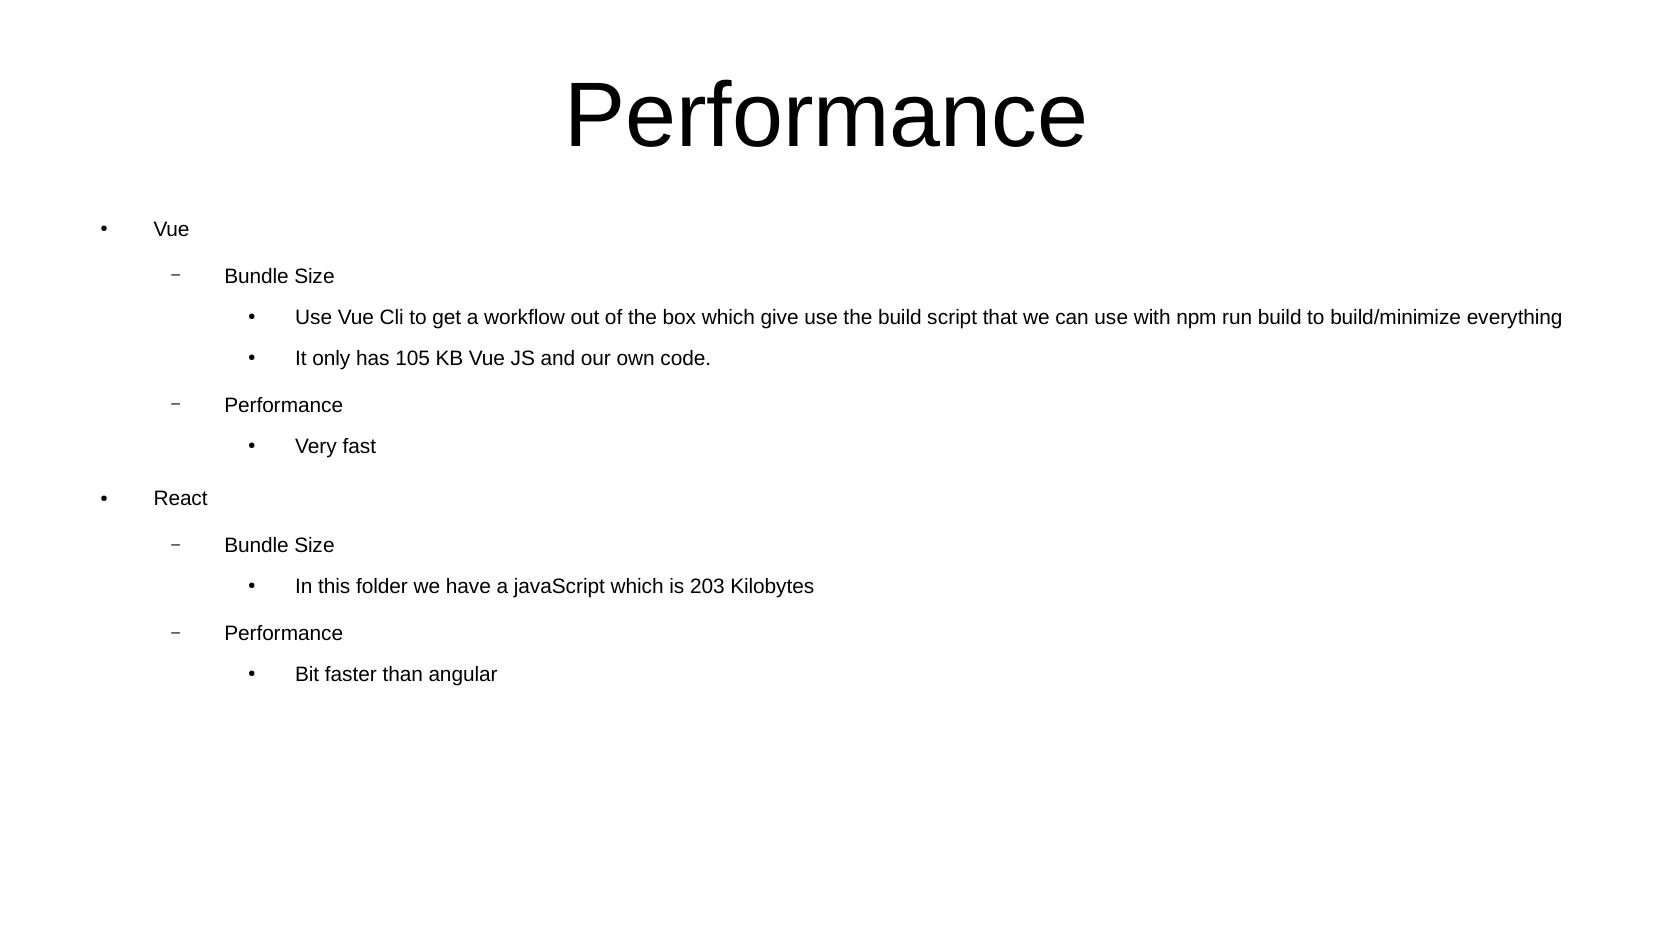

# Performance
Vue
Bundle Size
Use Vue Cli to get a workflow out of the box which give use the build script that we can use with npm run build to build/minimize everything
It only has 105 KB Vue JS and our own code.
Performance
Very fast
React
Bundle Size
In this folder we have a javaScript which is 203 Kilobytes
Performance
Bit faster than angular